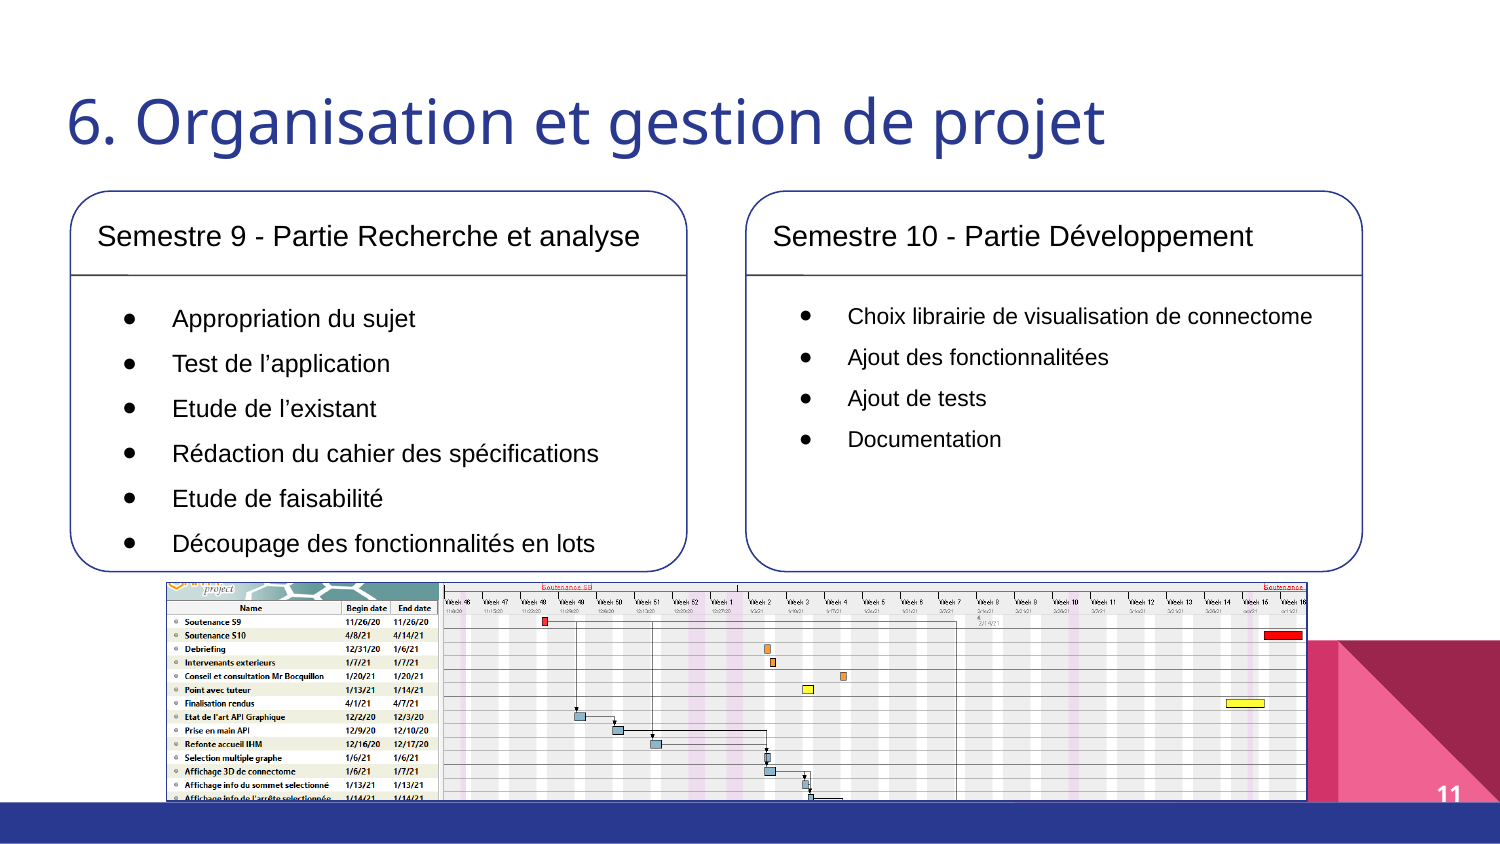

# 6. Organisation et gestion de projet
Semestre 9 - Partie Recherche et analyse
Appropriation du sujet
Test de l’application
Etude de l’existant
Rédaction du cahier des spécifications
Etude de faisabilité
Découpage des fonctionnalités en lots
Semestre 10 - Partie Développement
Choix librairie de visualisation de connectome
Ajout des fonctionnalitées
Ajout de tests
Documentation